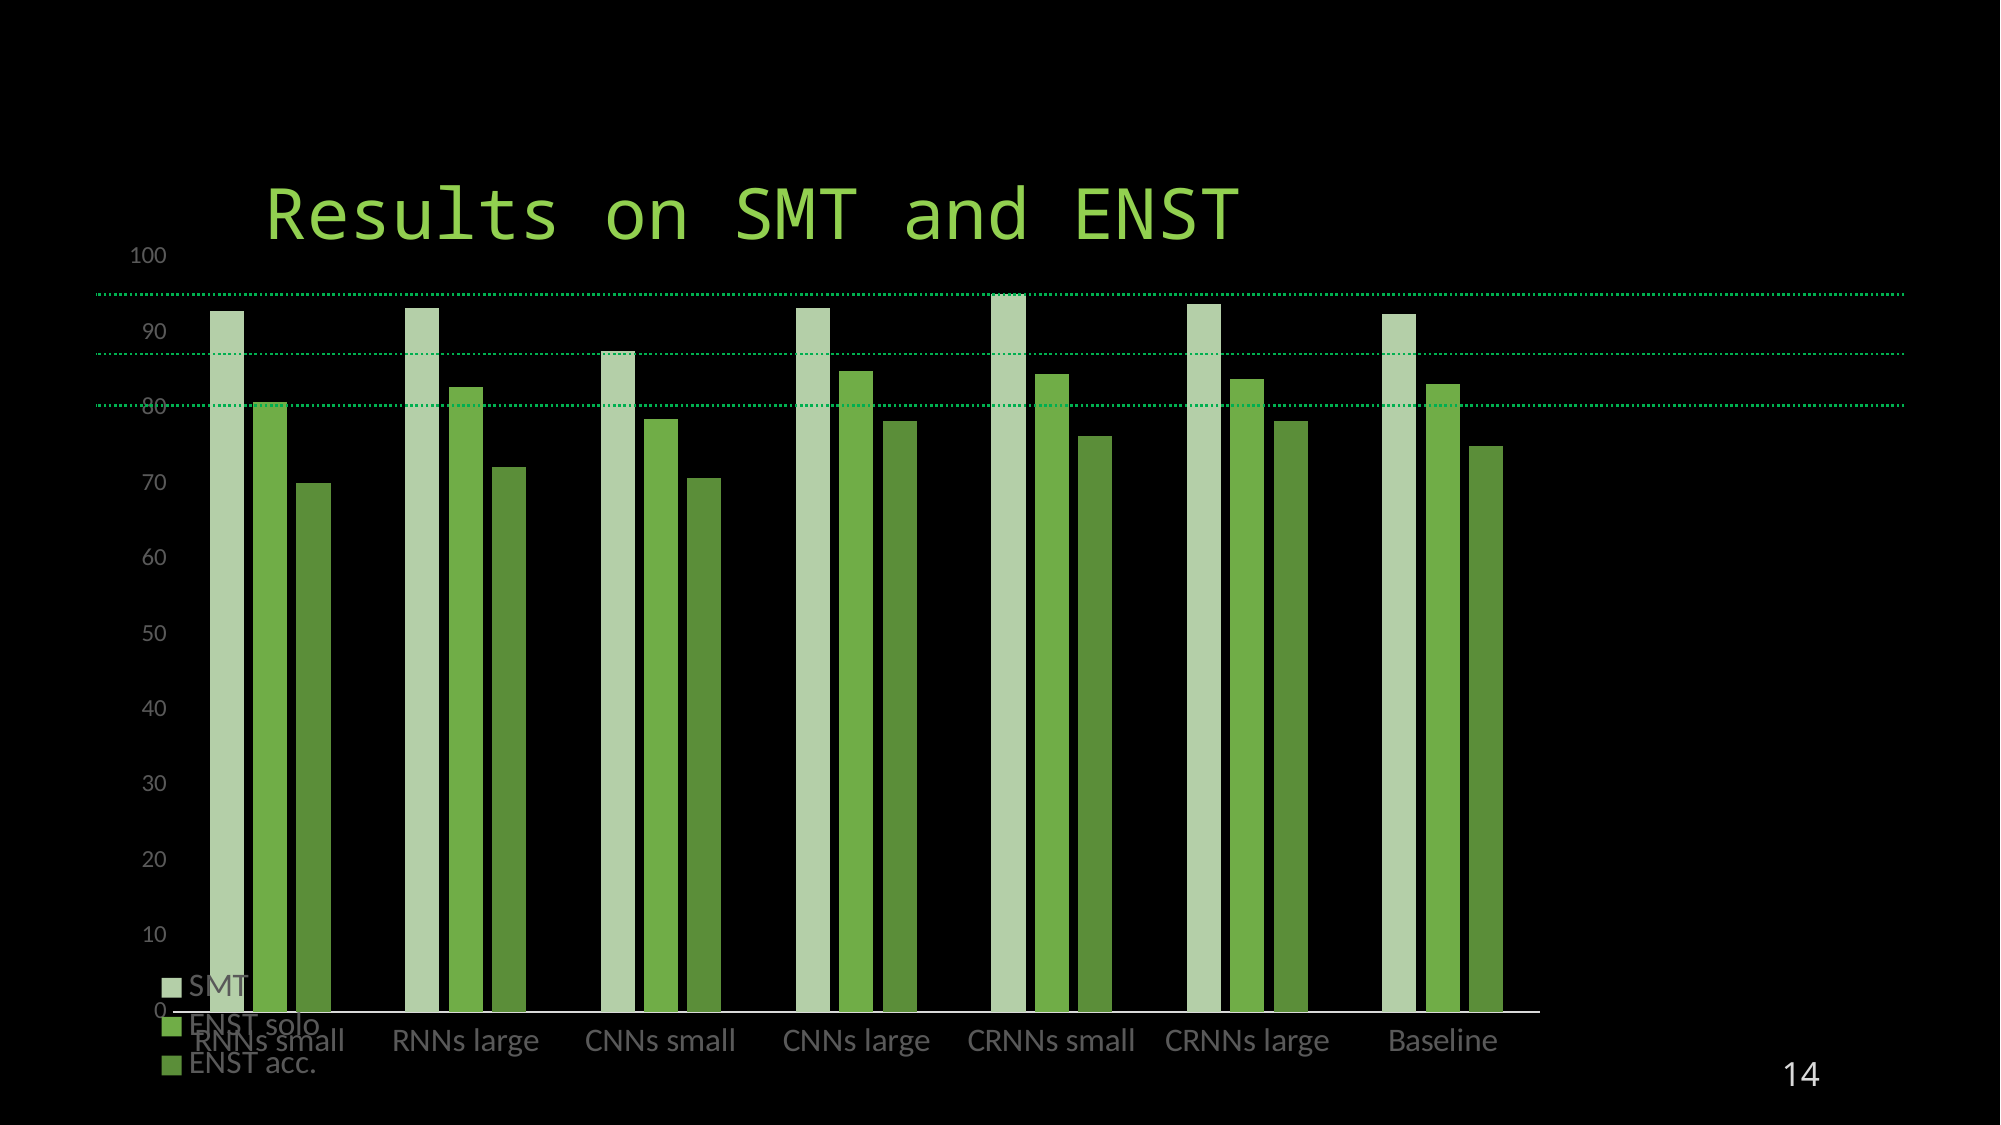

# Results on SMT and ENST
### Chart
| Category | SMT | ENST solo | ENST acc. |
|---|---|---|---|
| RNNs small | 93.0 | 80.9 | 70.1 |
| RNNs large | 93.3 | 82.9 | 72.3 |
| CNNs small | 87.6 | 78.6 | 70.8 |
| CNNs large | 93.4 | 85.0 | 78.3 |
| CRNNs small | 95.2 | 84.6 | 76.4 |
| CRNNs large | 93.8 | 83.9 | 78.4 |
| Baseline | 92.5 | 83.3 | 75.0 |